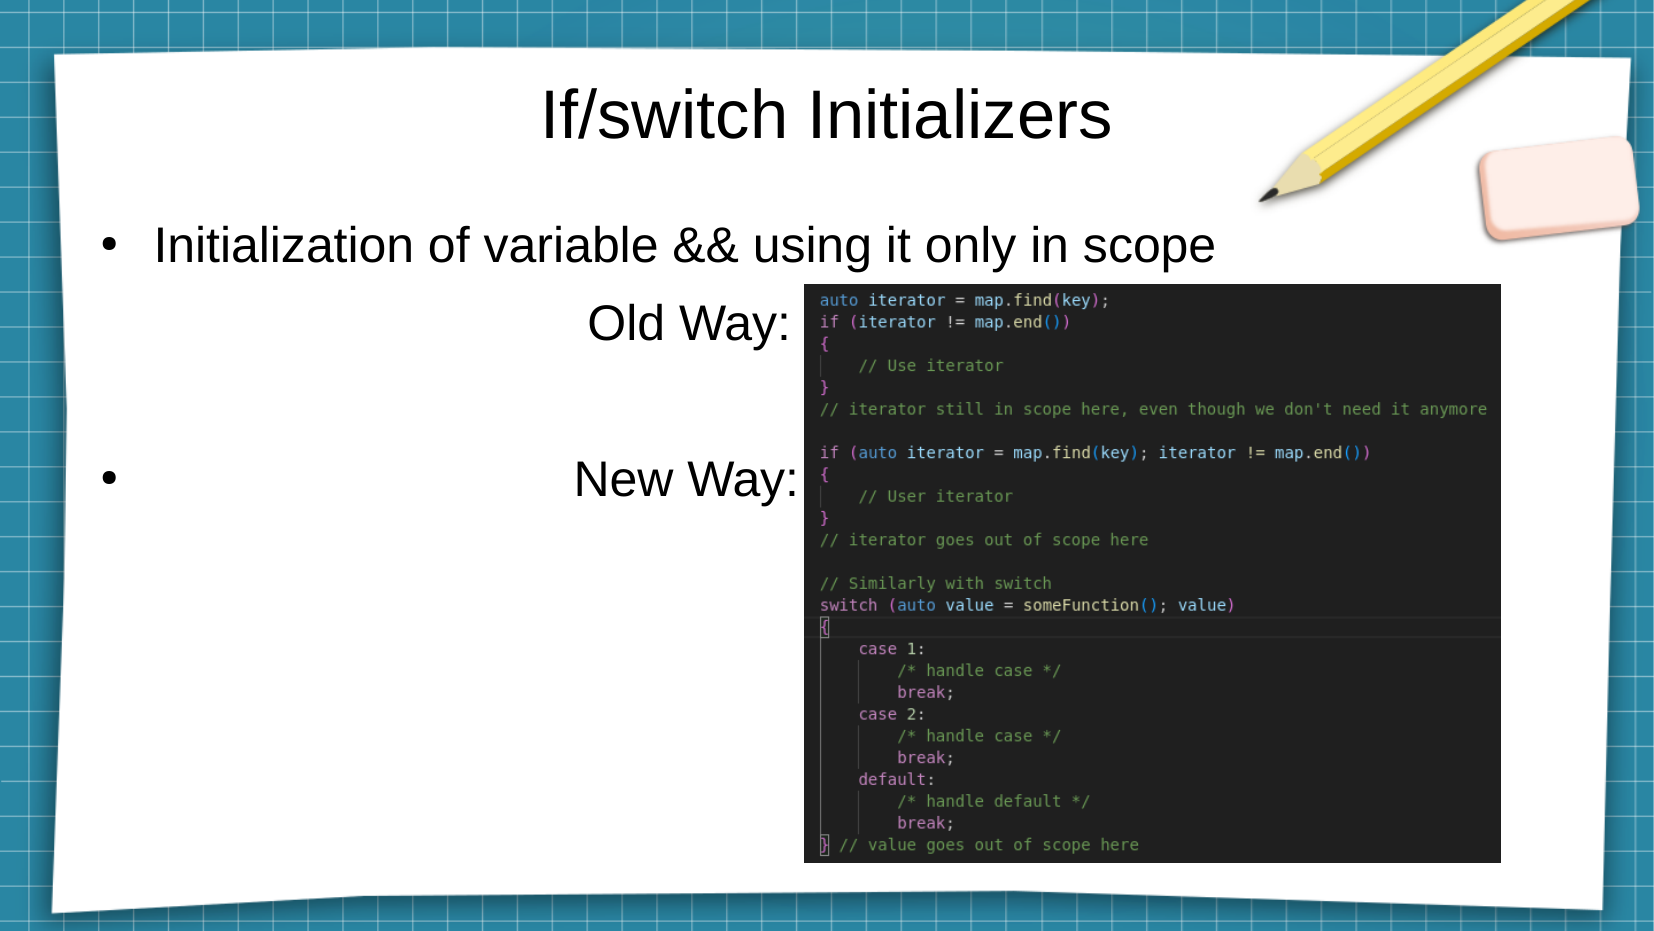

# If/switch Initializers
Initialization of variable && using it only in scope
 Old Way:
 New Way: